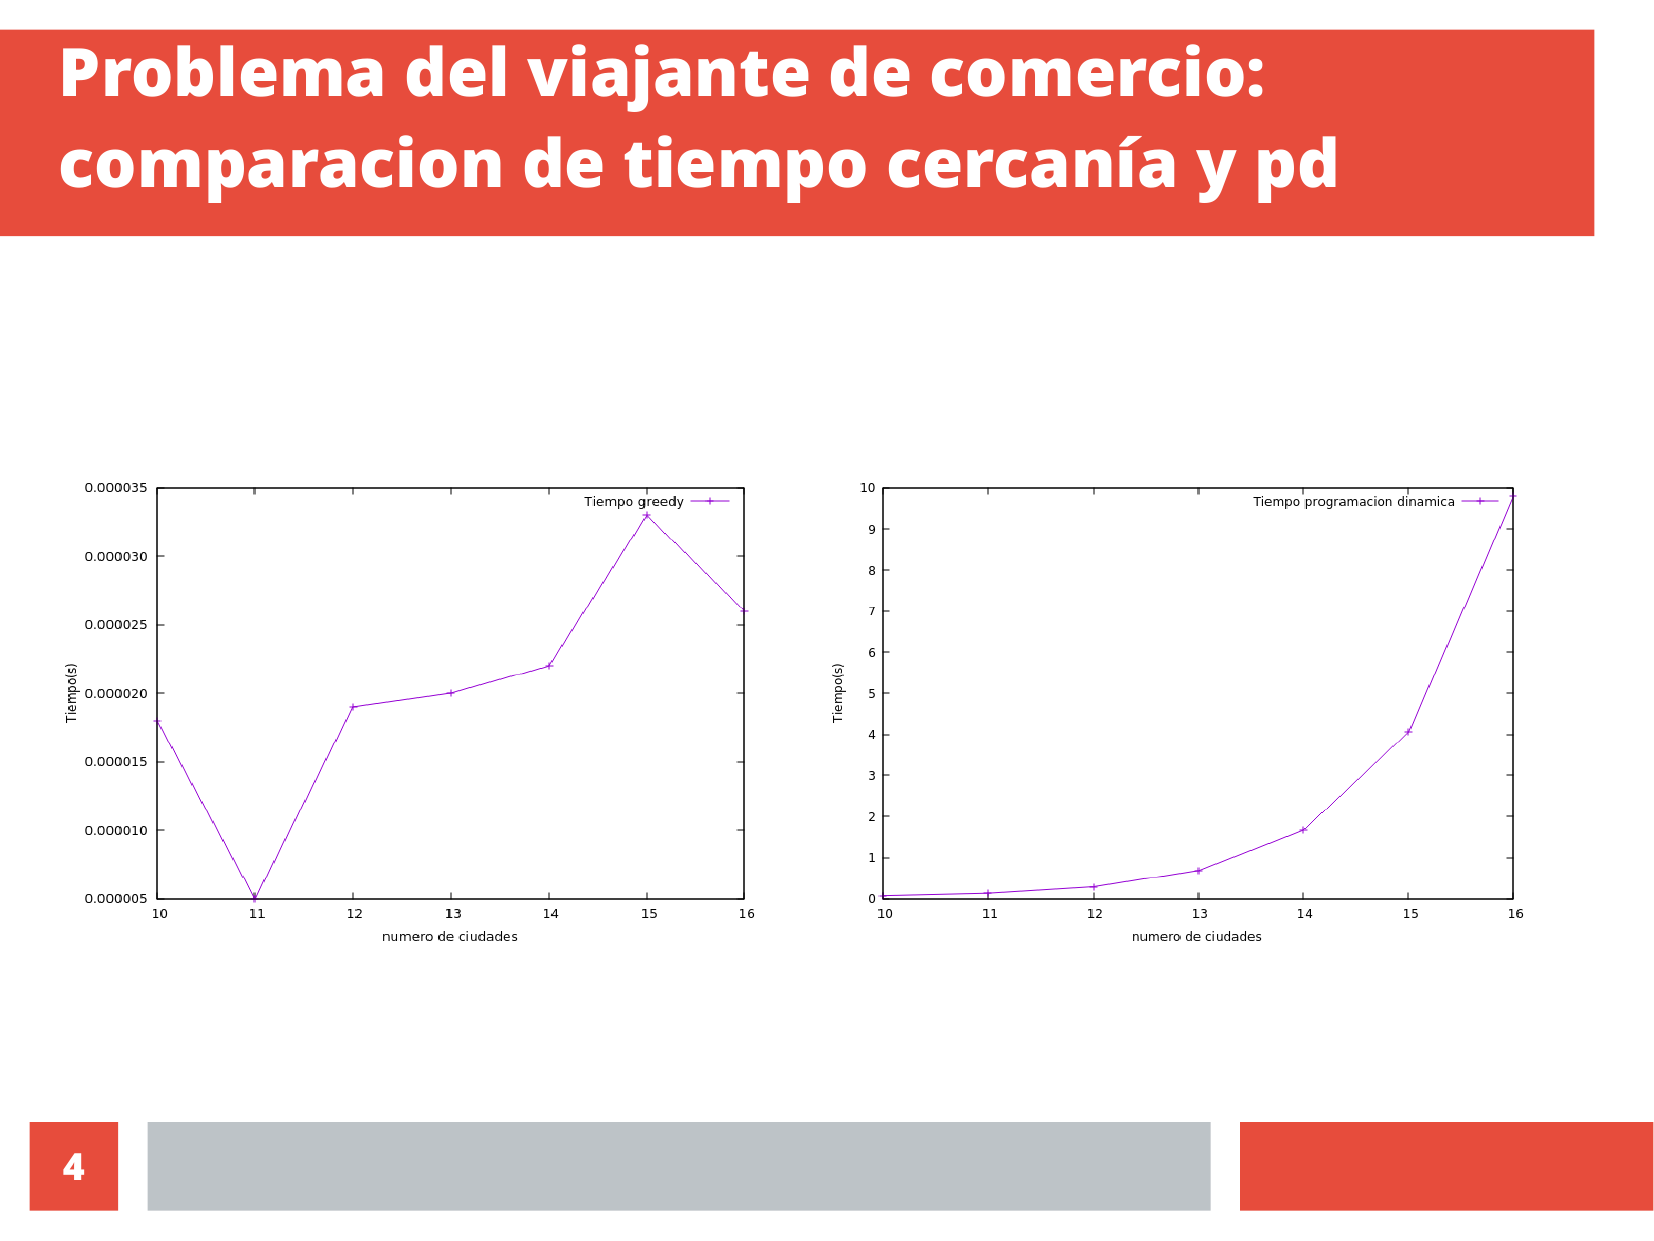

# Problema del viajante de comercio: comparacion de tiempo cercanía y pd
4